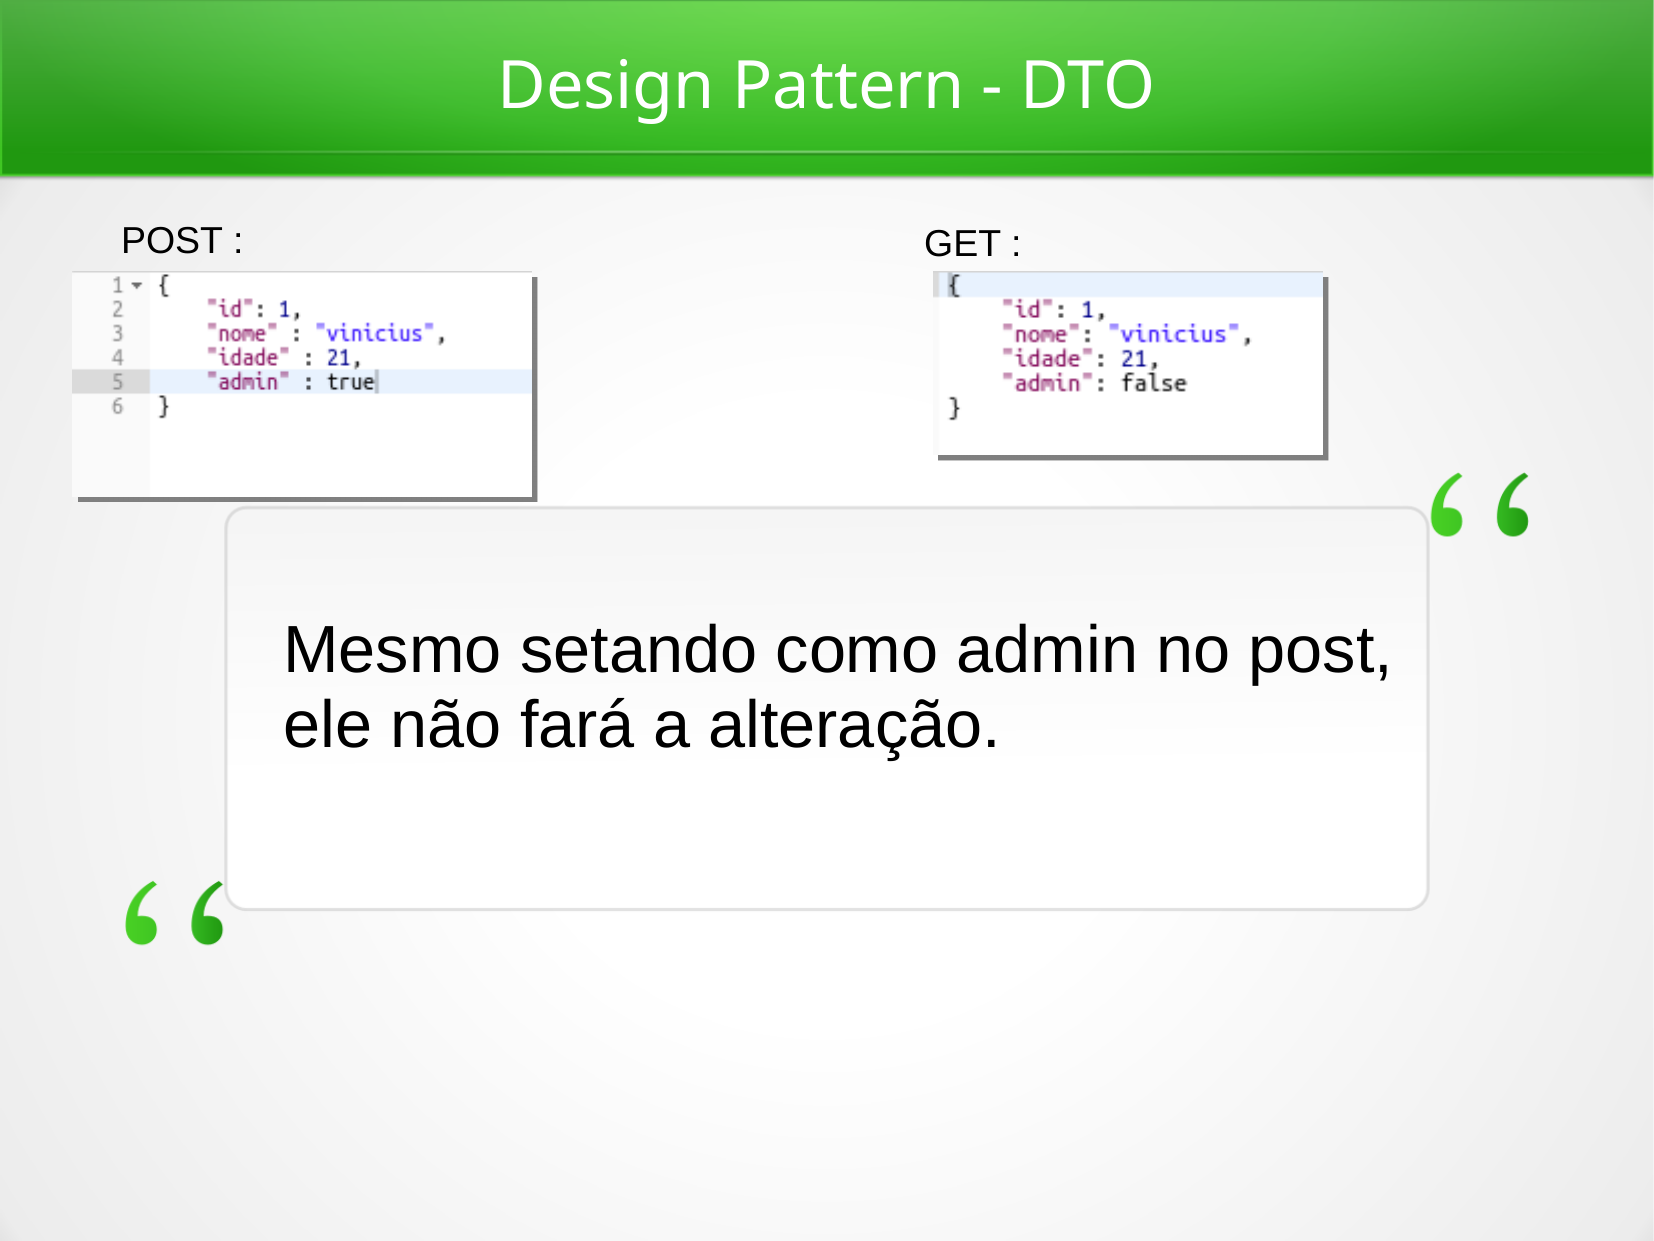

# Design Pattern - DTO
POST :
GET :
Mesmo setando como admin no post, ele não fará a alteração.